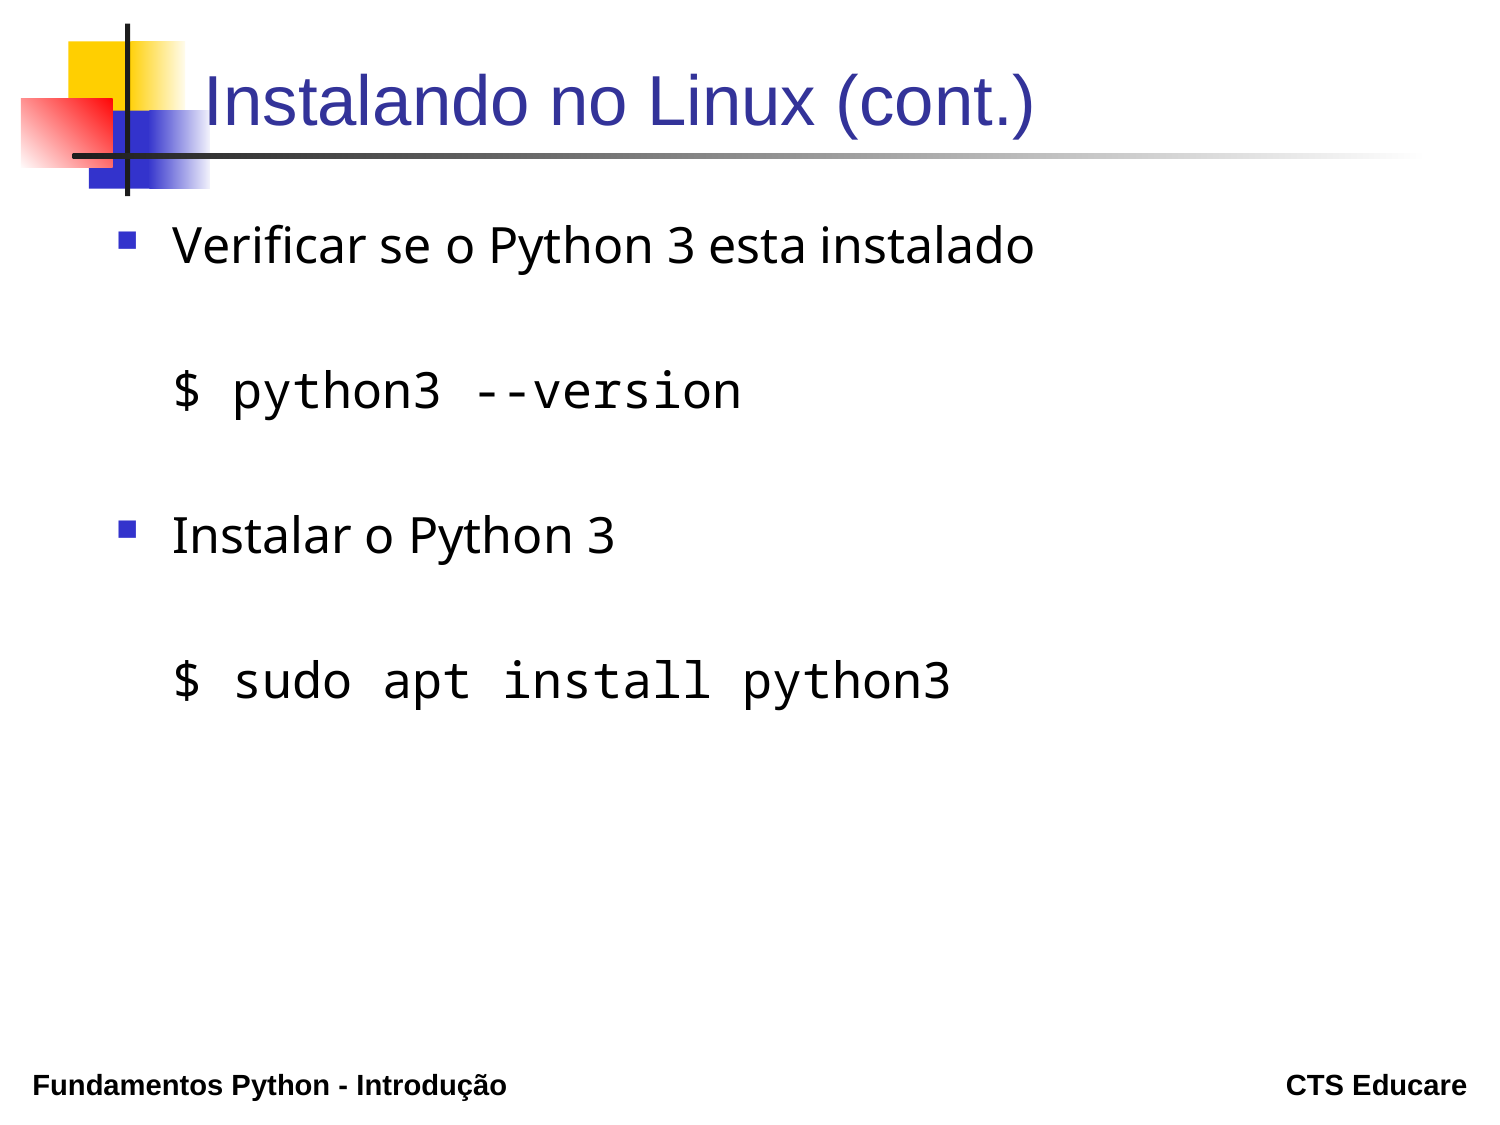

# Instalando no Linux (cont.)
Verificar se o Python 3 esta instalado
$ python3 --version
Instalar o Python 3
$ sudo apt install python3